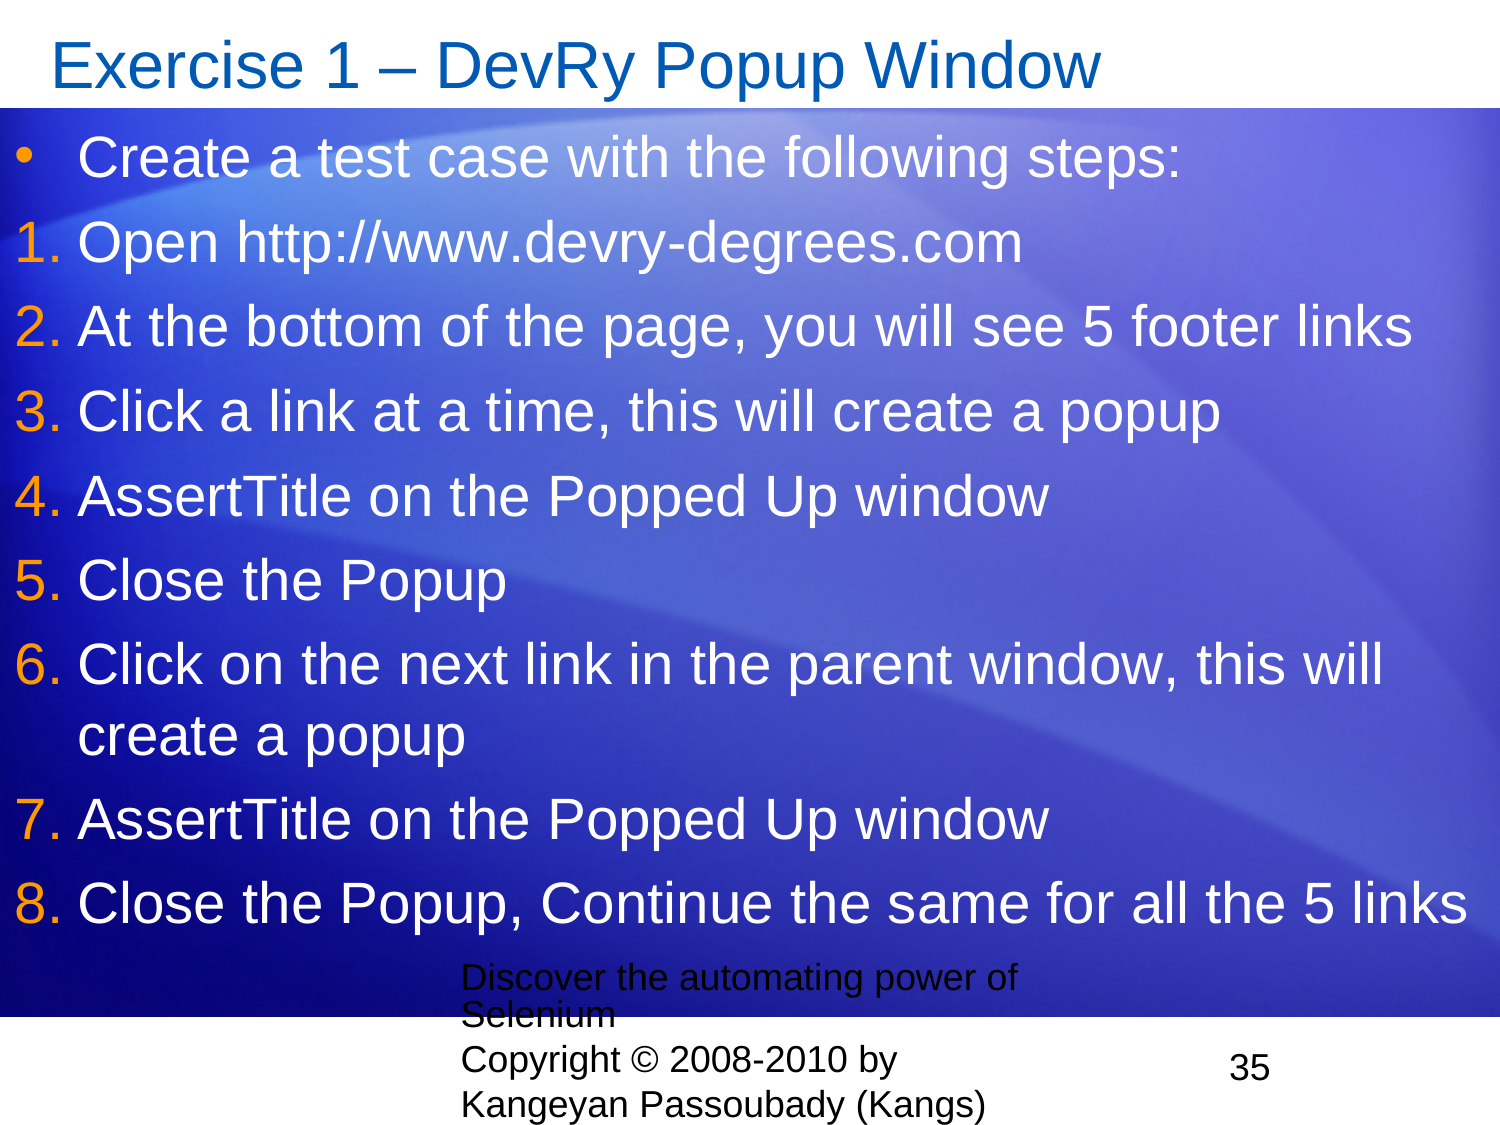

# Exercise 1 – DevRy Popup Window
Create a test case with the following steps:
Open http://www.devry-degrees.com
At the bottom of the page, you will see 5 footer links
Click a link at a time, this will create a popup
AssertTitle on the Popped Up window
Close the Popup
Click on the next link in the parent window, this will create a popup
AssertTitle on the Popped Up window
Close the Popup, Continue the same for all the 5 links
Discover the automating power of Selenium
35